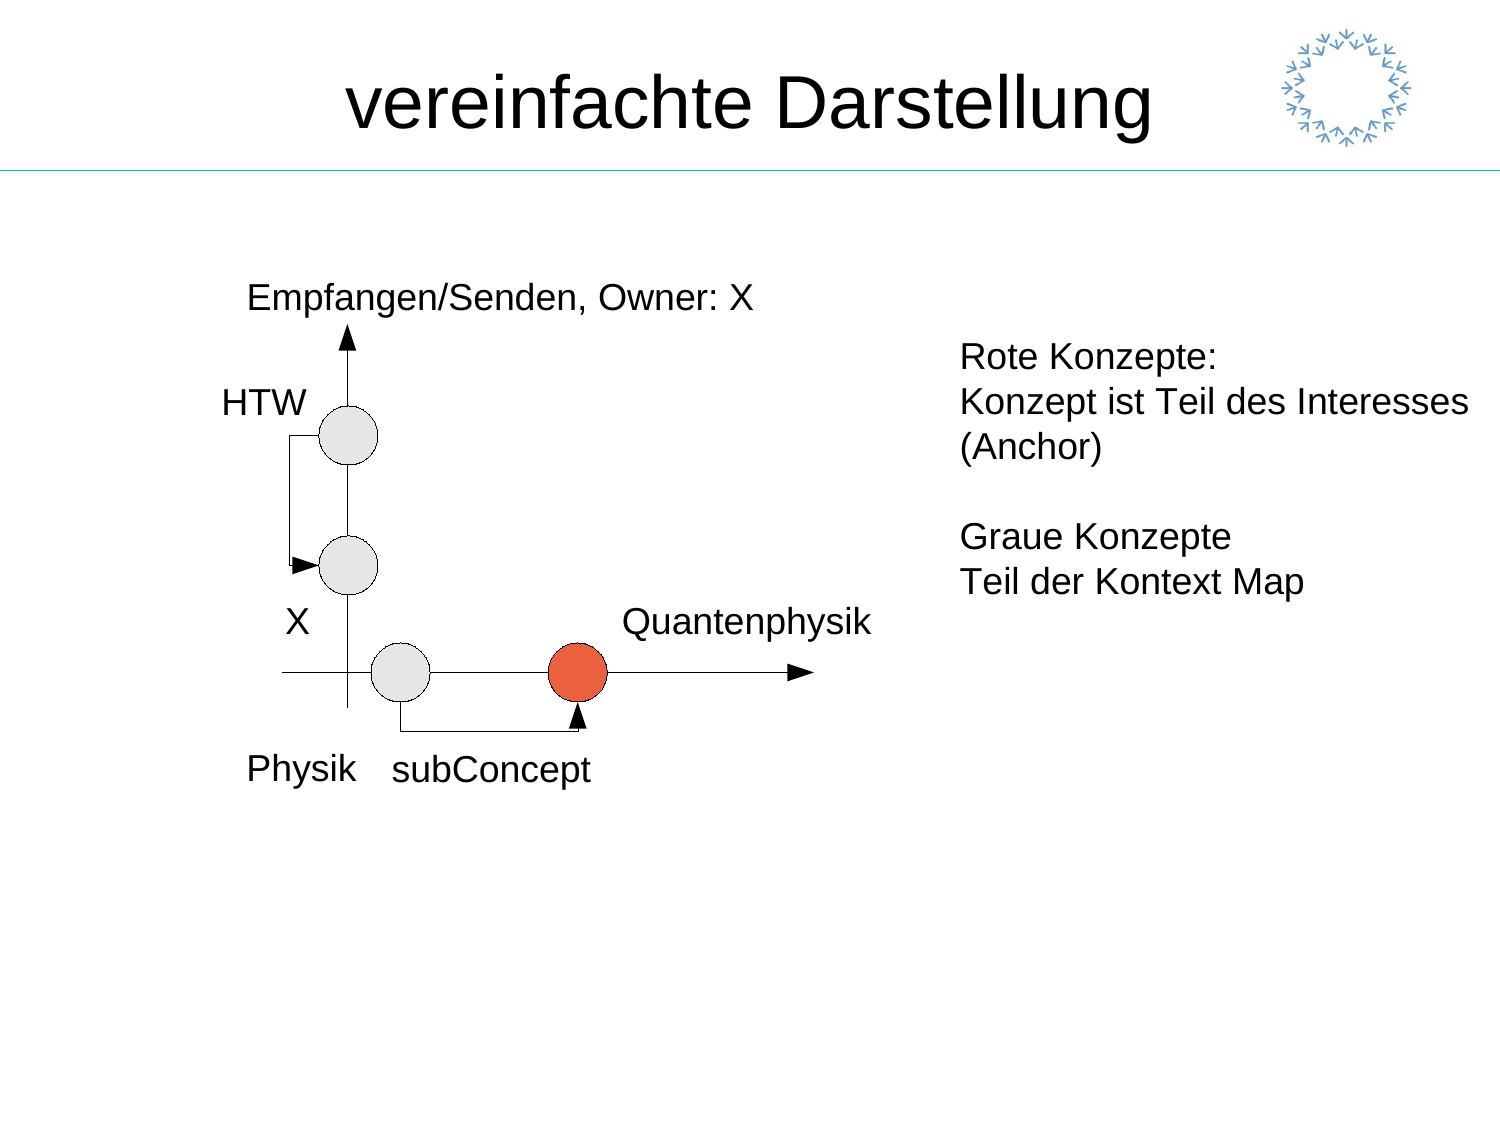

# vereinfachte Darstellung
Empfangen/Senden, Owner: X
Rote Konzepte:
Konzept ist Teil des Interesses
(Anchor)
Graue Konzepte
Teil der Kontext Map
HTW
X
Quantenphysik
Physik
subConcept